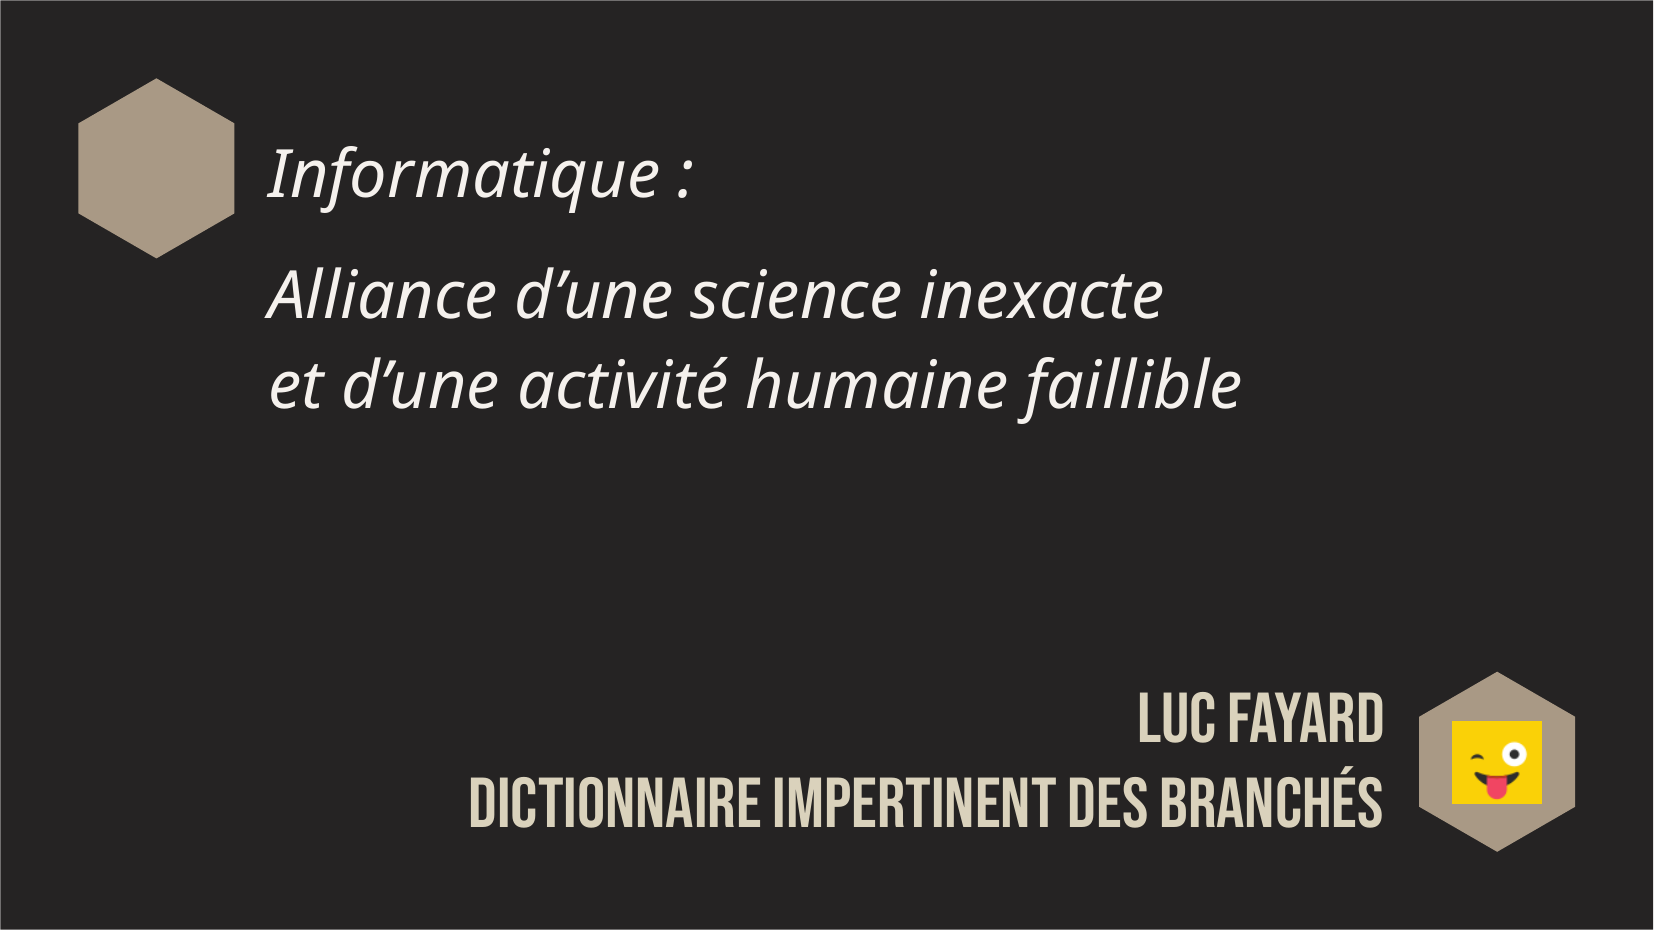

Informatique :
Alliance d’une science inexacte
et d’une activité humaine faillible
# Luc Fayard Dictionnaire impertinent des branchés